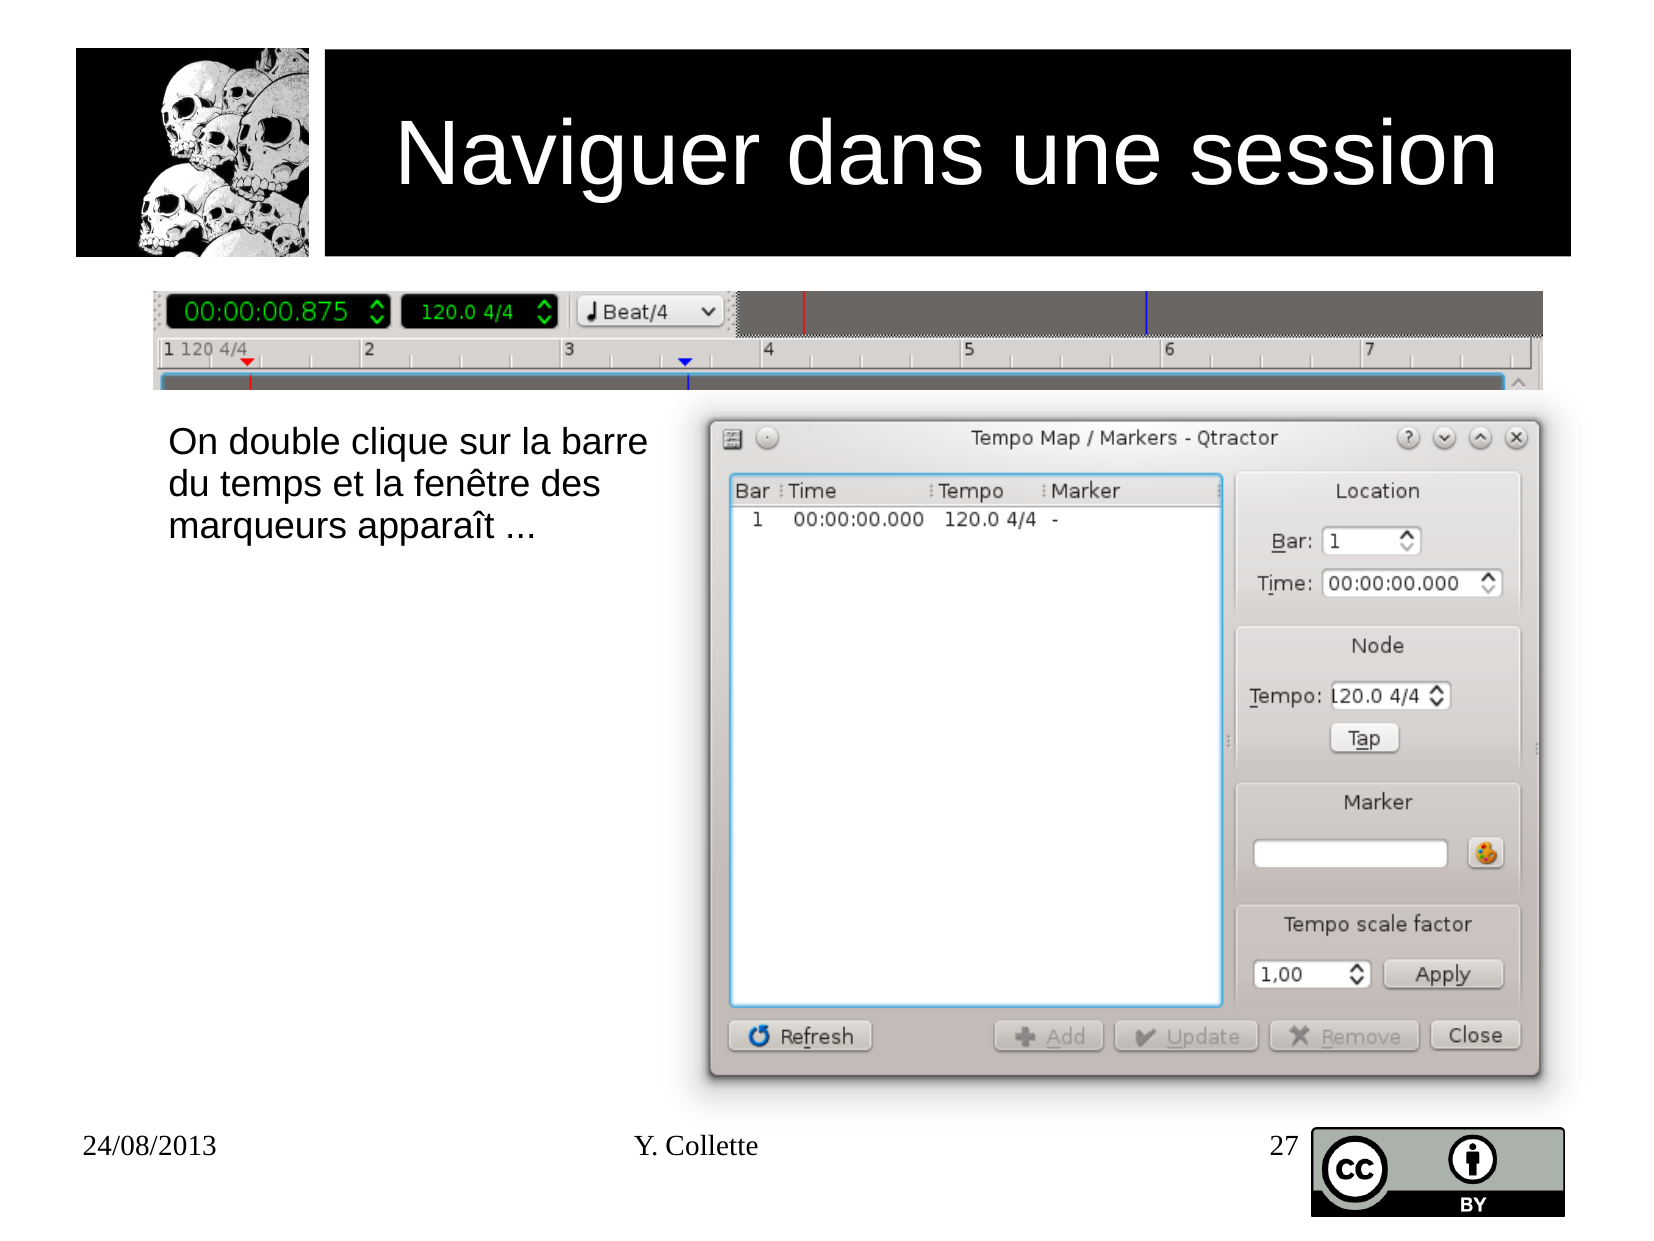

# Naviguer dans une session
On double clique sur la barre du temps et la fenêtre des marqueurs apparaît ...
Y. Collette
27